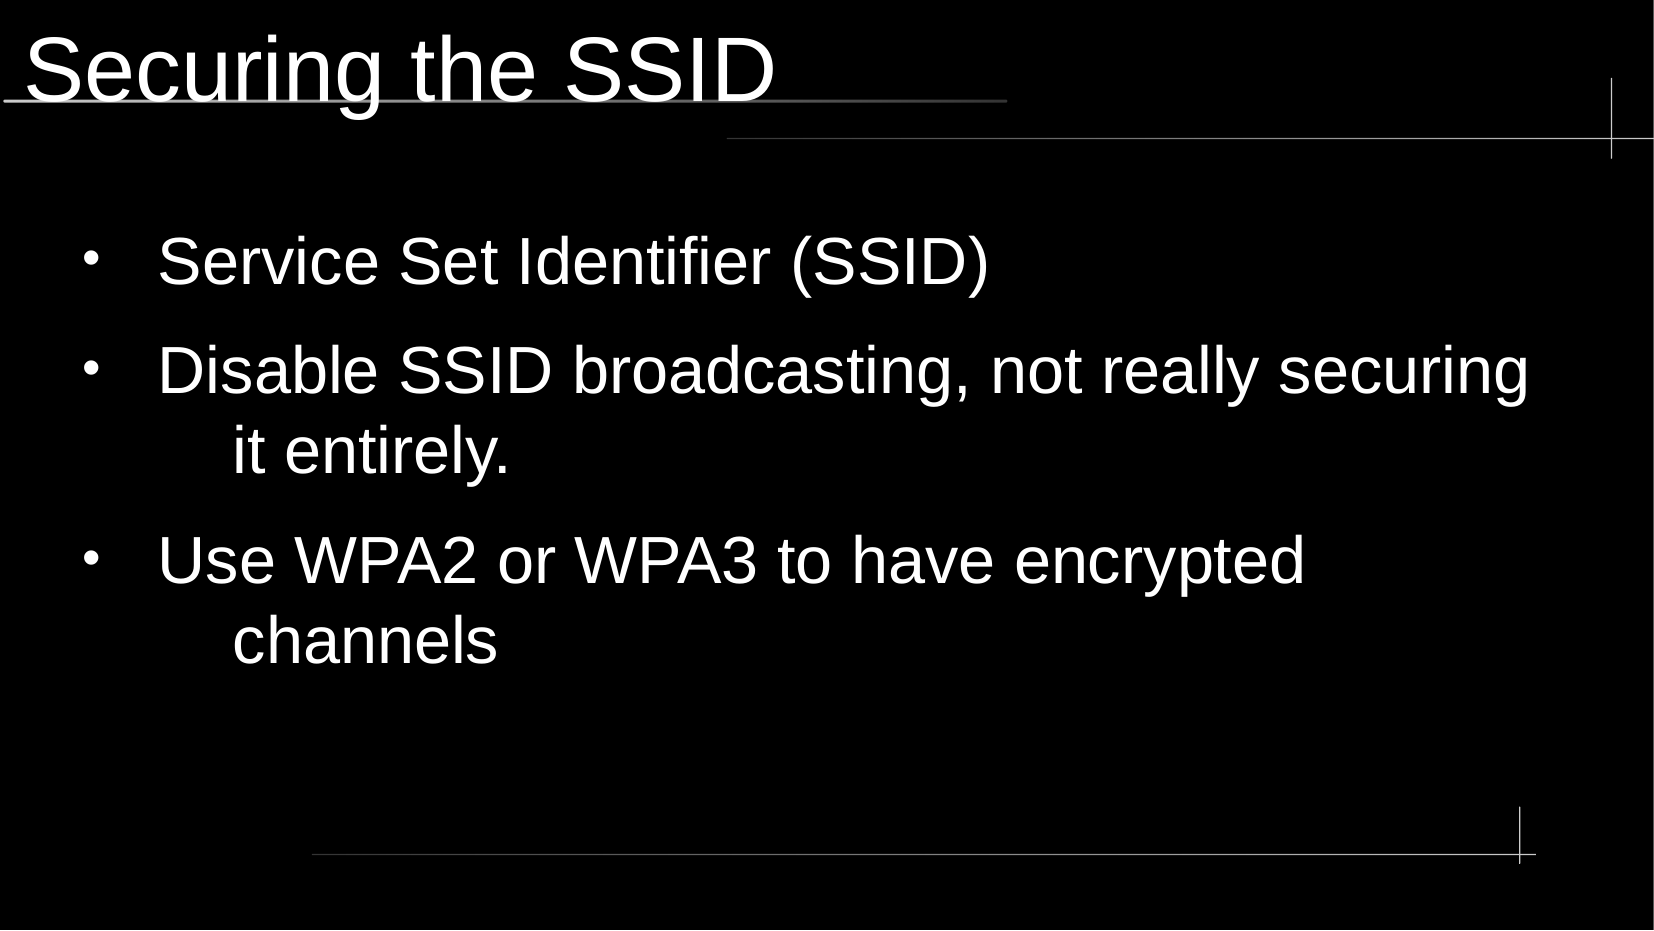

# Securing the SSID
Service Set Identifier (SSID)
Disable SSID broadcasting, not really securing it entirely.
Use WPA2 or WPA3 to have encrypted channels